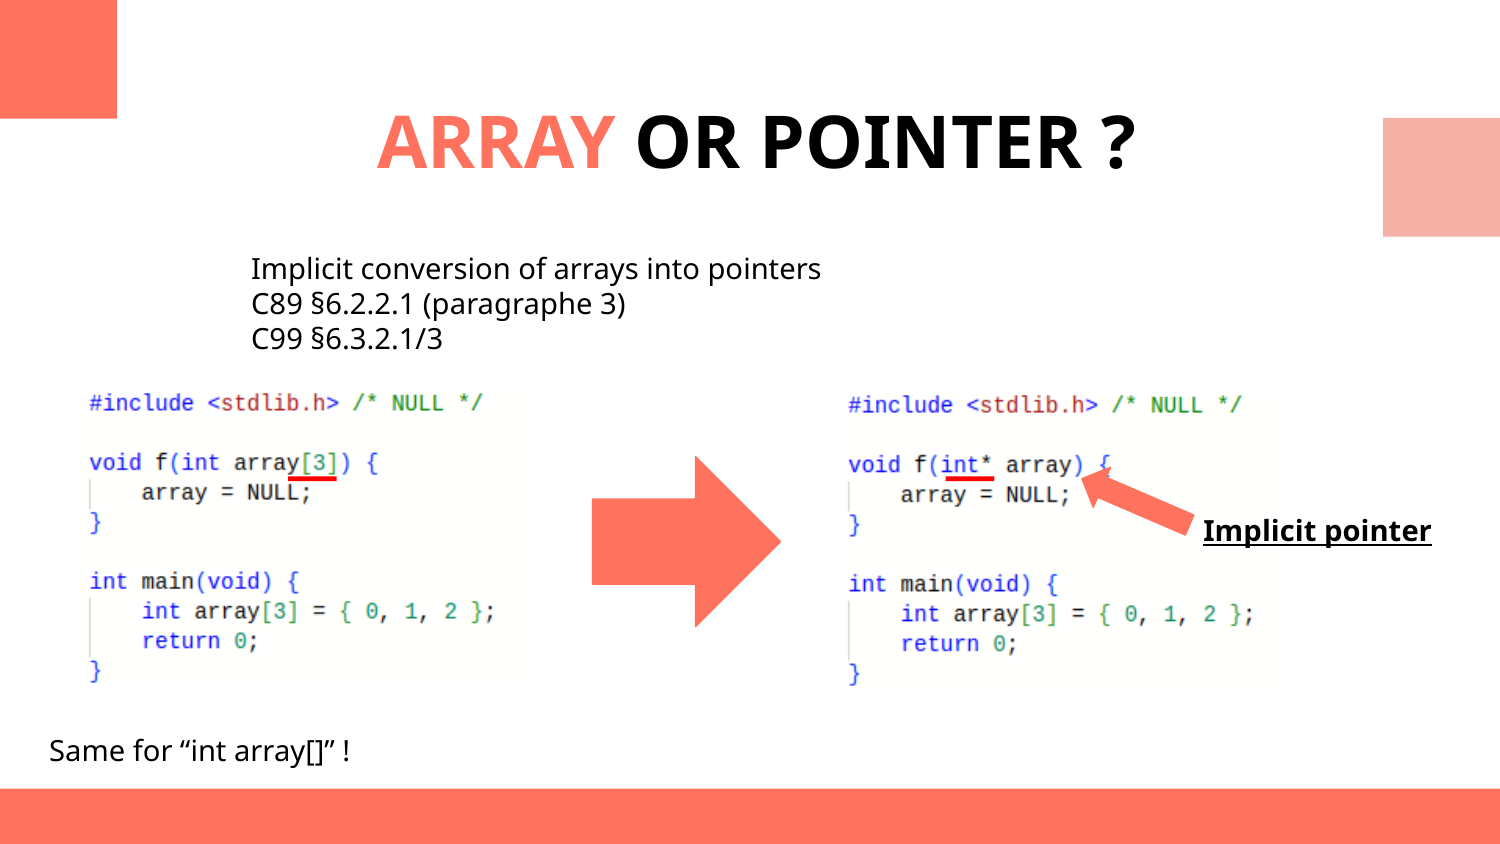

# ARRAY OR POINTER ?
Implicit conversion of arrays into pointers
C89 §6.2.2.1 (paragraphe 3)
C99 §6.3.2.1/3
Implicit pointer
Same for “int array[]” !